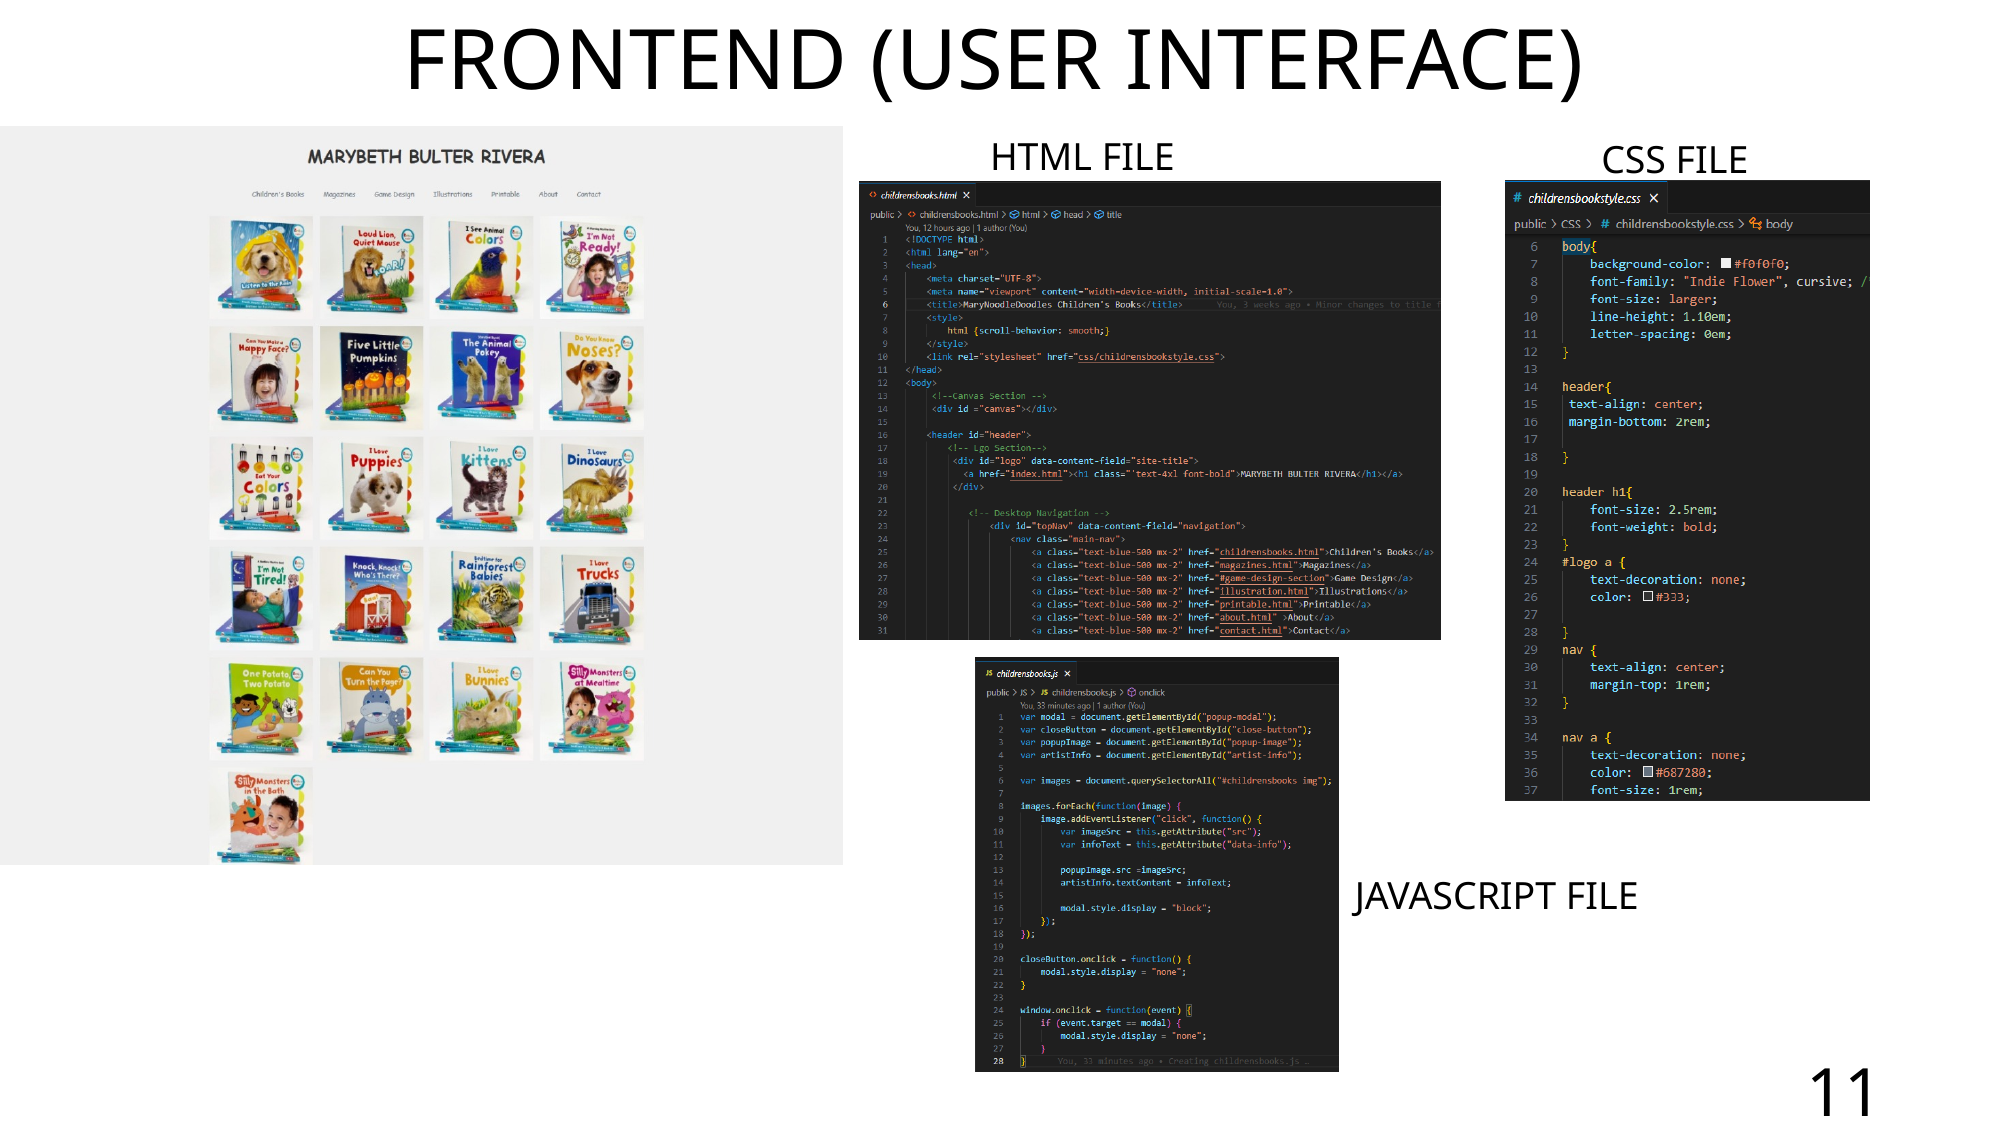

# Frontend (User Interface)
HTML FILE
CSS FILE
JAVASCRIPT FILE